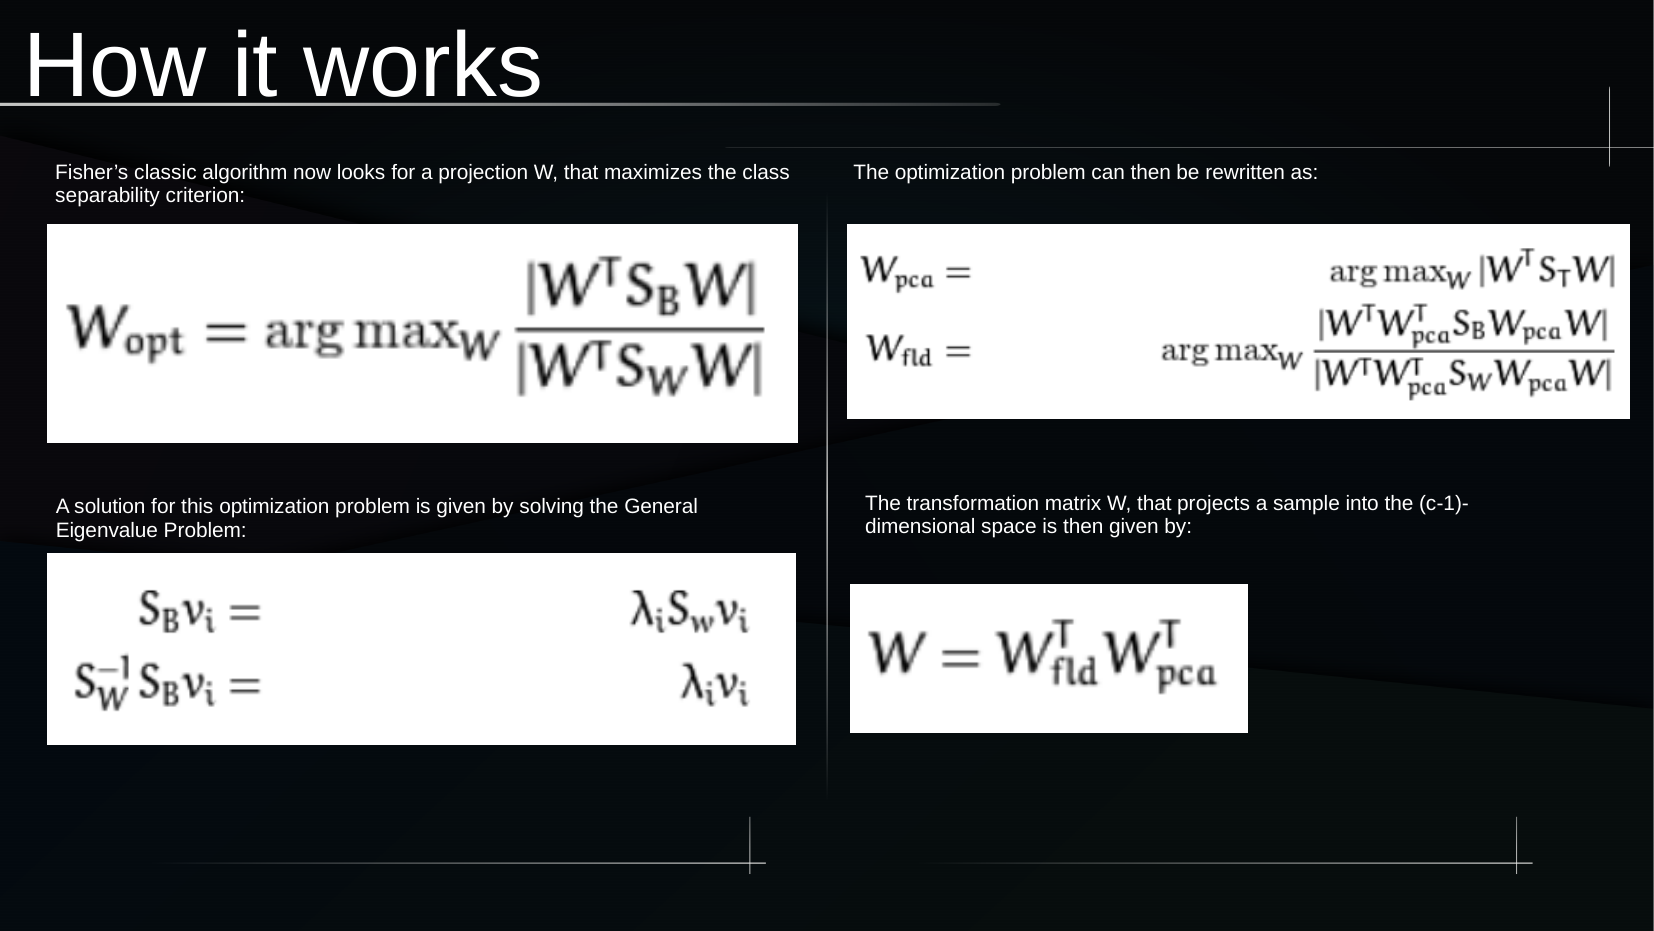

# How it works
Fisher’s classic algorithm now looks for a projection W, that maximizes the class separability criterion:
The optimization problem can then be rewritten as:
The transformation matrix W, that projects a sample into the (c-1)-dimensional space is then given by:
A solution for this optimization problem is given by solving the General Eigenvalue Problem: